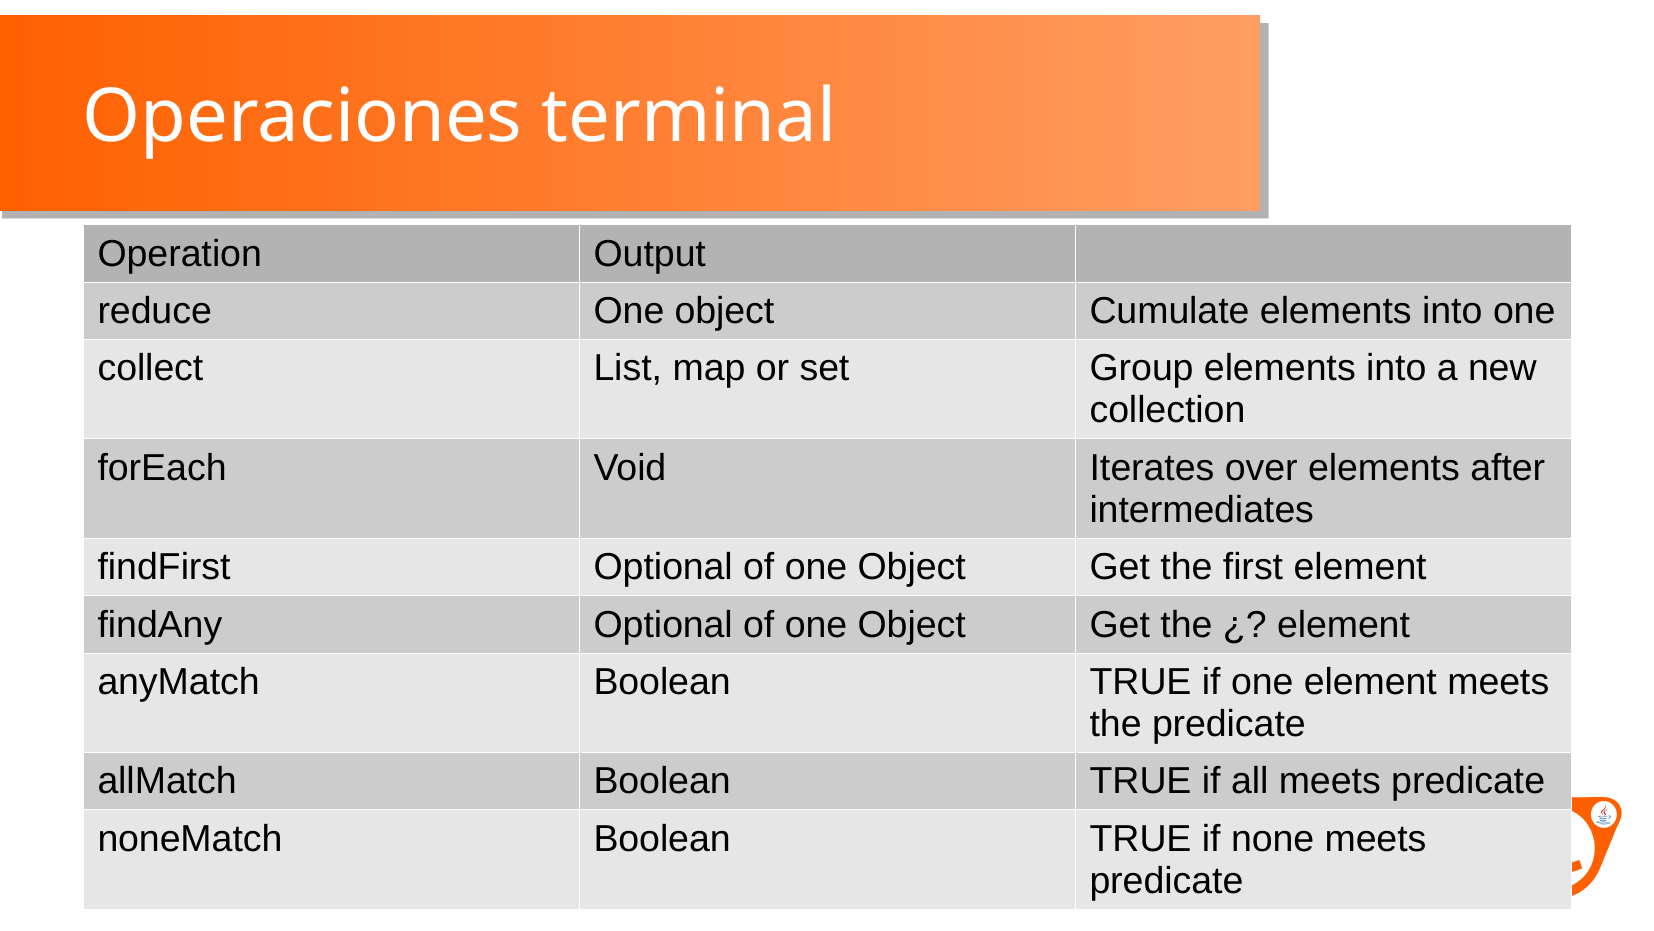

# Operaciones terminal
| Operation | Output | |
| --- | --- | --- |
| reduce | One object | Cumulate elements into one |
| collect | List, map or set | Group elements into a new collection |
| forEach | Void | Iterates over elements after intermediates |
| findFirst | Optional of one Object | Get the first element |
| findAny | Optional of one Object | Get the ¿? element |
| anyMatch | Boolean | TRUE if one element meets the predicate |
| allMatch | Boolean | TRUE if all meets predicate |
| noneMatch | Boolean | TRUE if none meets predicate |